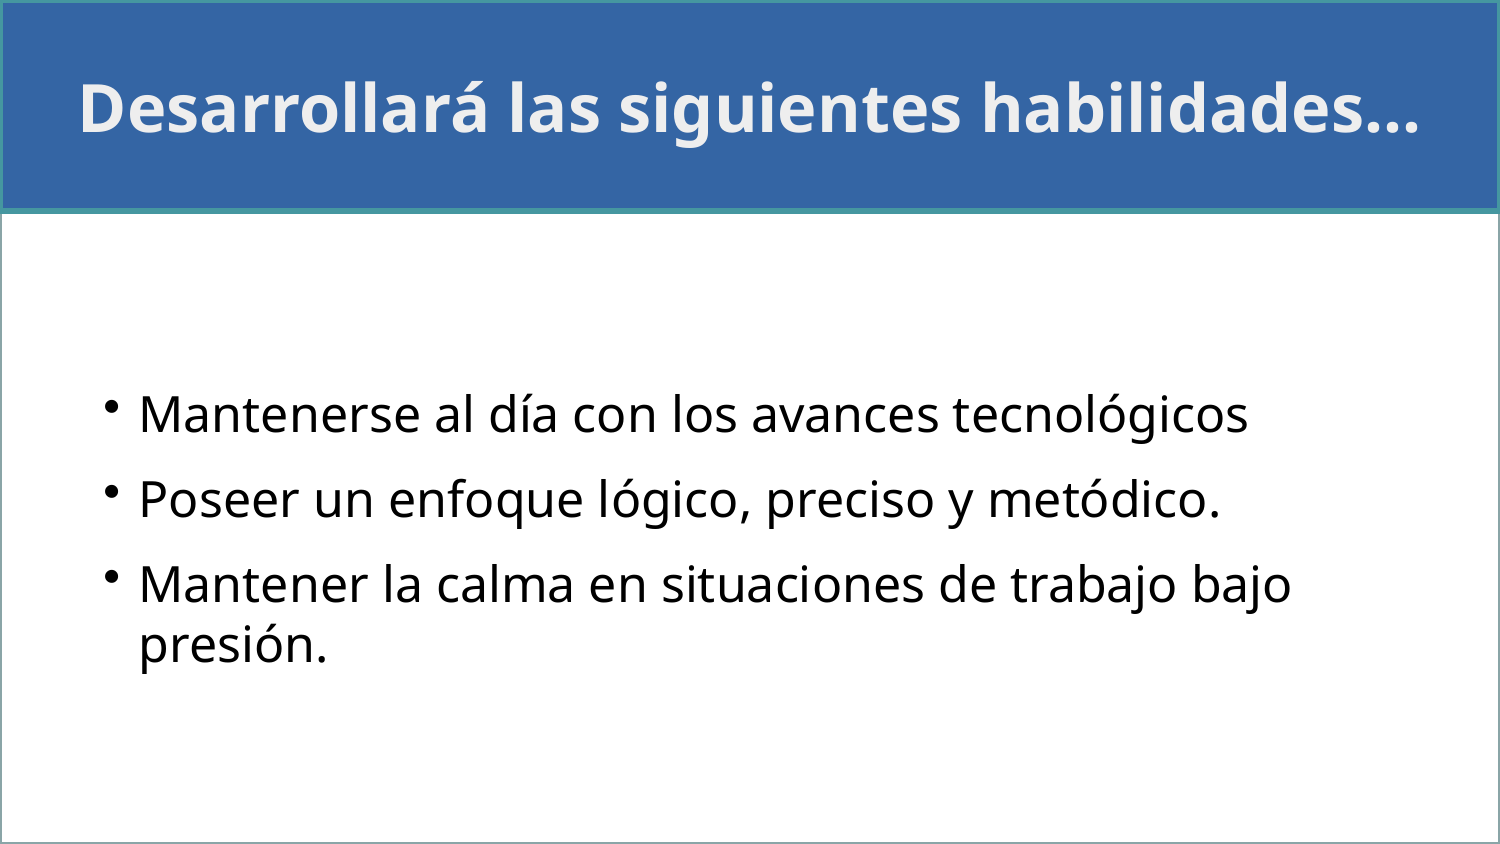

Desarrollará las siguientes habilidades...
Mantenerse al día con los avances tecnológicos
Poseer un enfoque lógico, preciso y metódico.
Mantener la calma en situaciones de trabajo bajo presión.